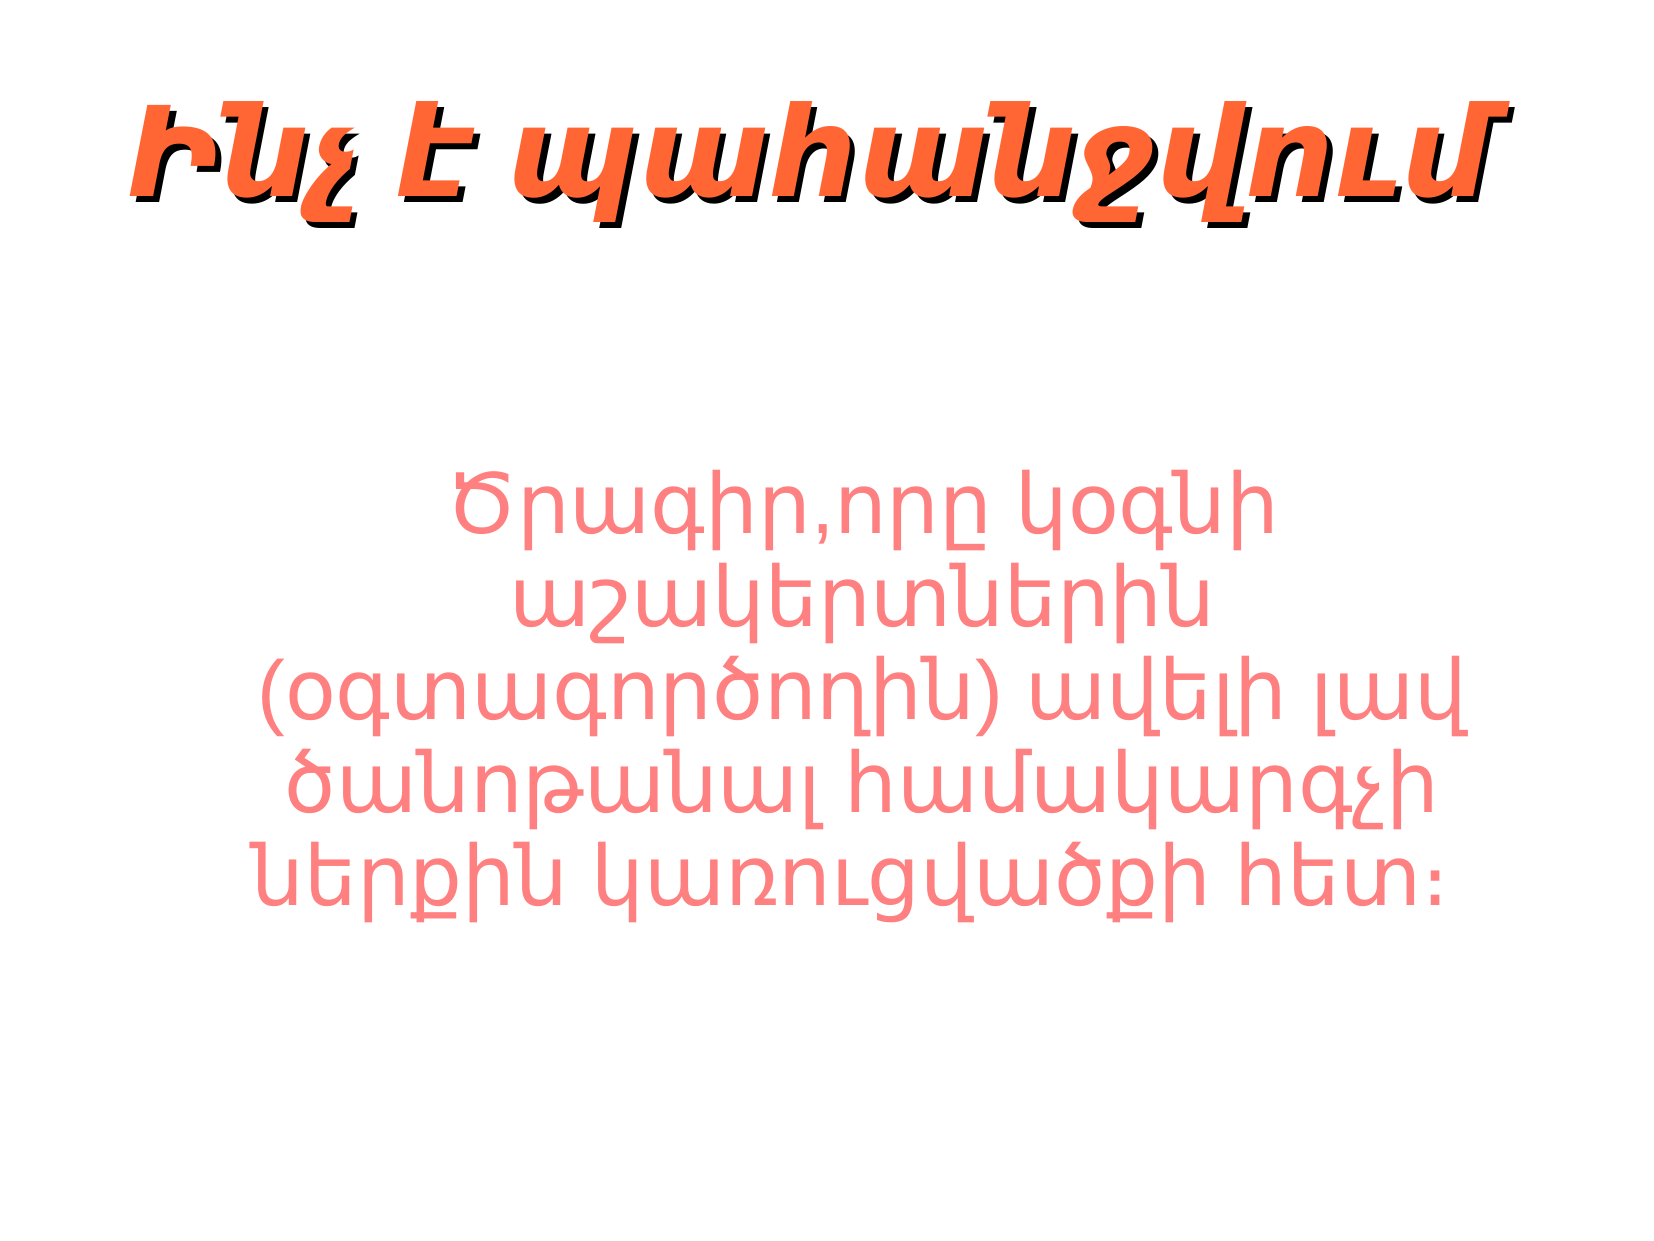

# Ինչ է պահանջվում
Ծրագիր,որը կօգնի աշակերտներին (օգտագործողին) ավելի լավ ծանոթանալ համակարգչի ներքին կառուցվածքի հետ։